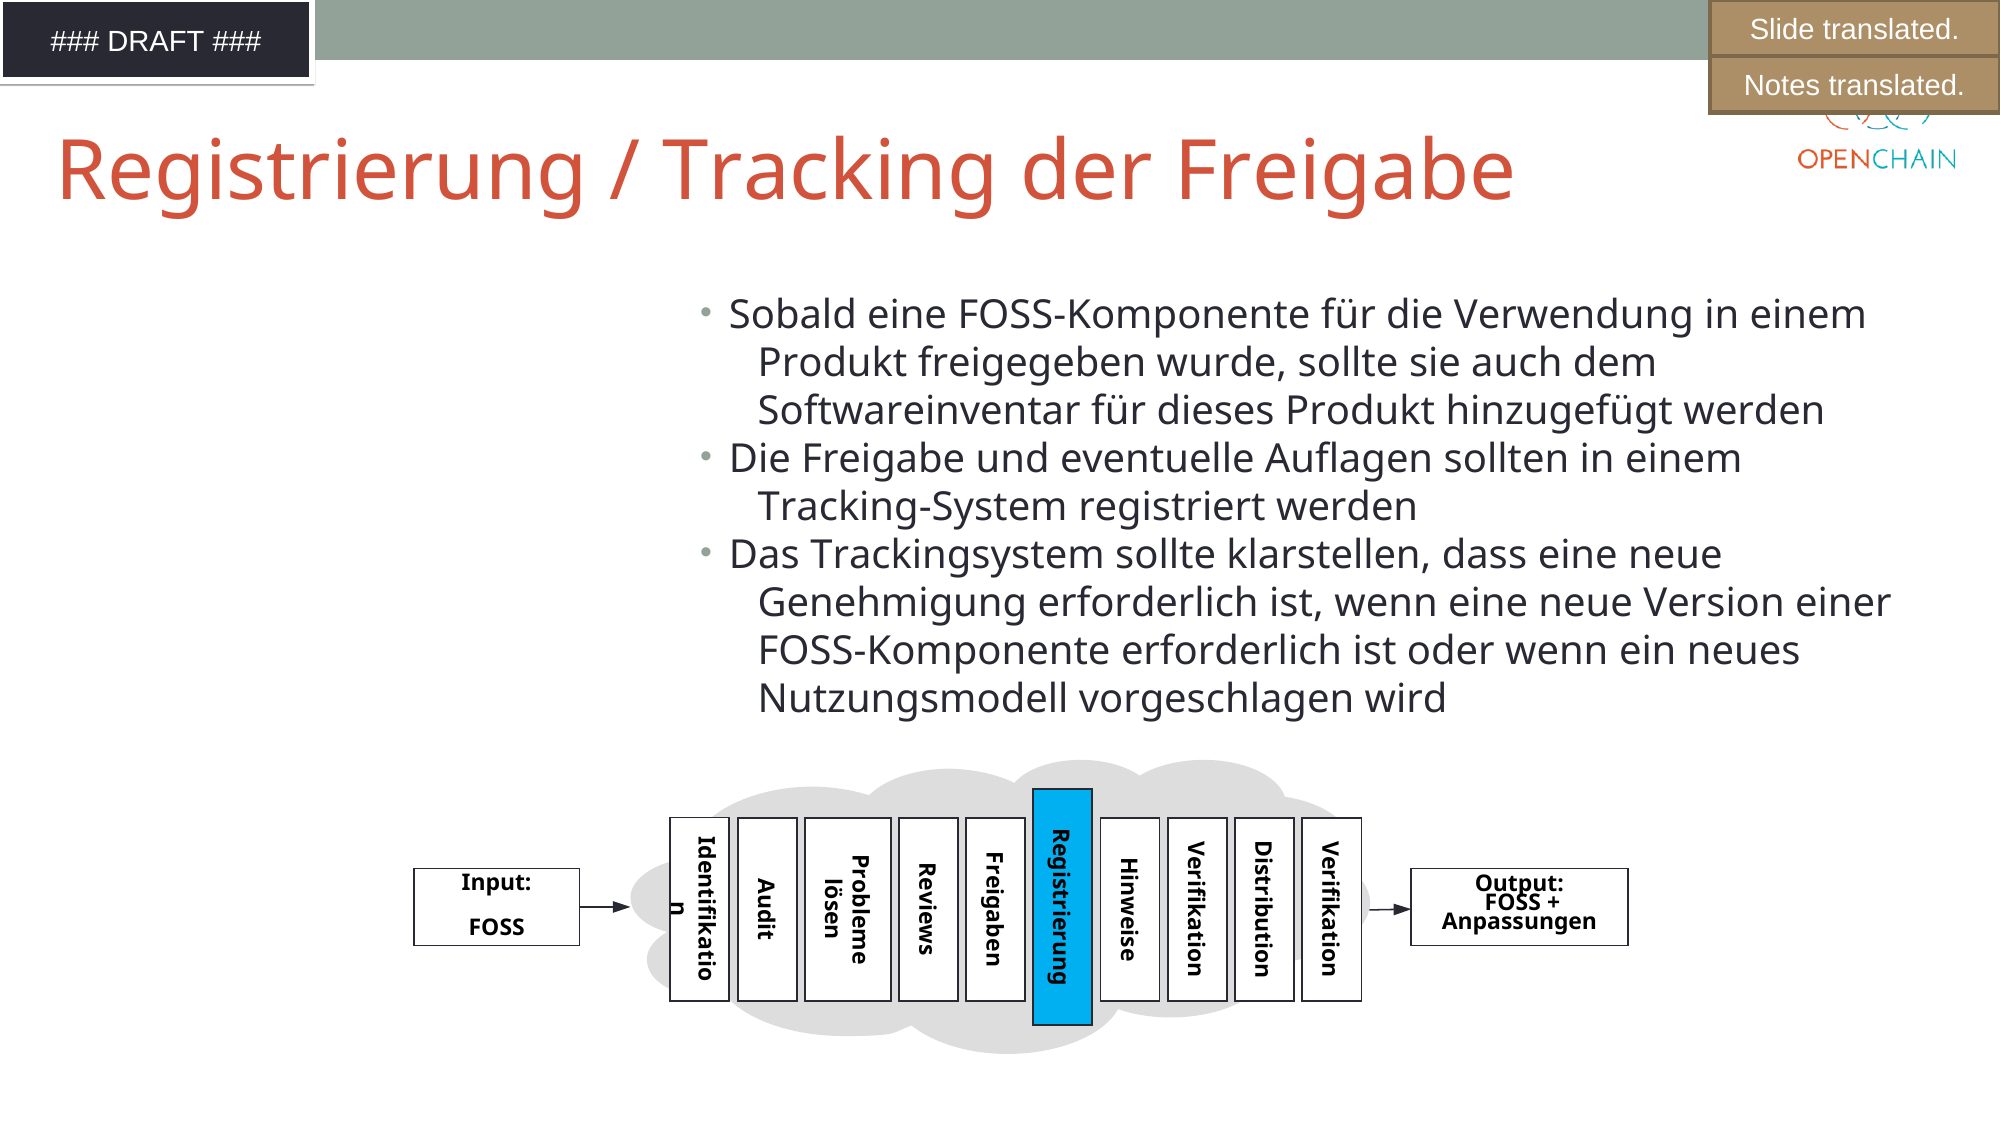

GFX translated.
Slide translated.
Notes translated.
Registrierung / Tracking der Freigabe
# Sobald eine FOSS-Komponente für die Verwendung in einem Produkt freigegeben wurde, sollte sie auch dem Softwareinventar für dieses Produkt hinzugefügt werden
Die Freigabe und eventuelle Auflagen sollten in einem
Tracking-System registriert werden
Das Trackingsystem sollte klarstellen, dass eine neue Genehmigung erforderlich ist, wenn eine neue Version einer FOSS-Komponente erforderlich ist oder wenn ein neues Nutzungsmodell vorgeschlagen wird
Probleme lösen
Input:
FOSS
Output:
 FOSS + Anpassungen
Registrierung
Identifikation
Audit
Reviews
Freigaben
Hinweise
Verifikation
Distribution
Verifikation